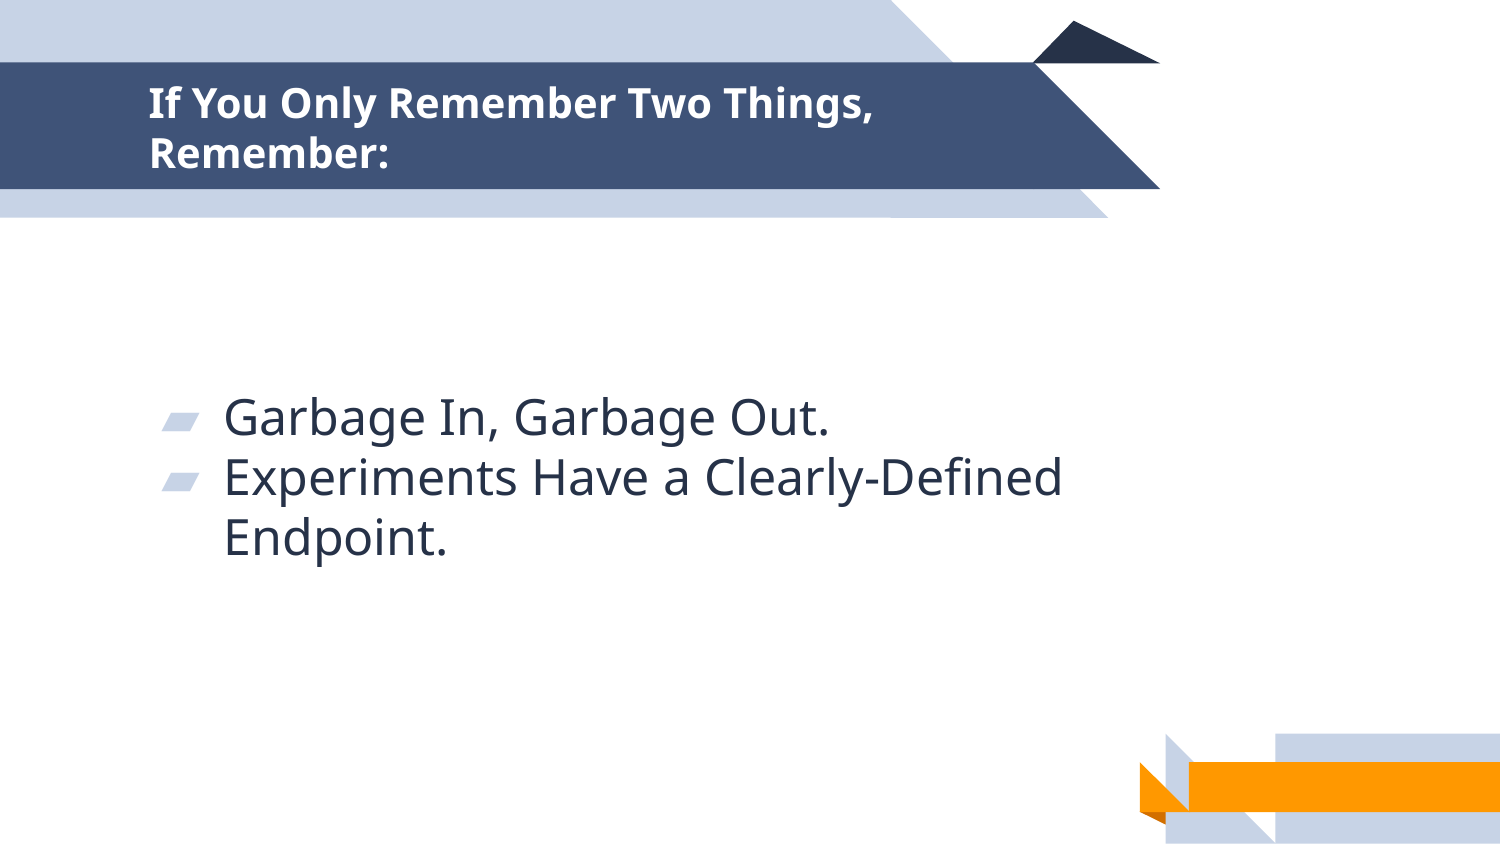

# If You Only Remember Two Things, Remember:
Garbage In, Garbage Out.
Experiments Have a Clearly-Defined Endpoint.